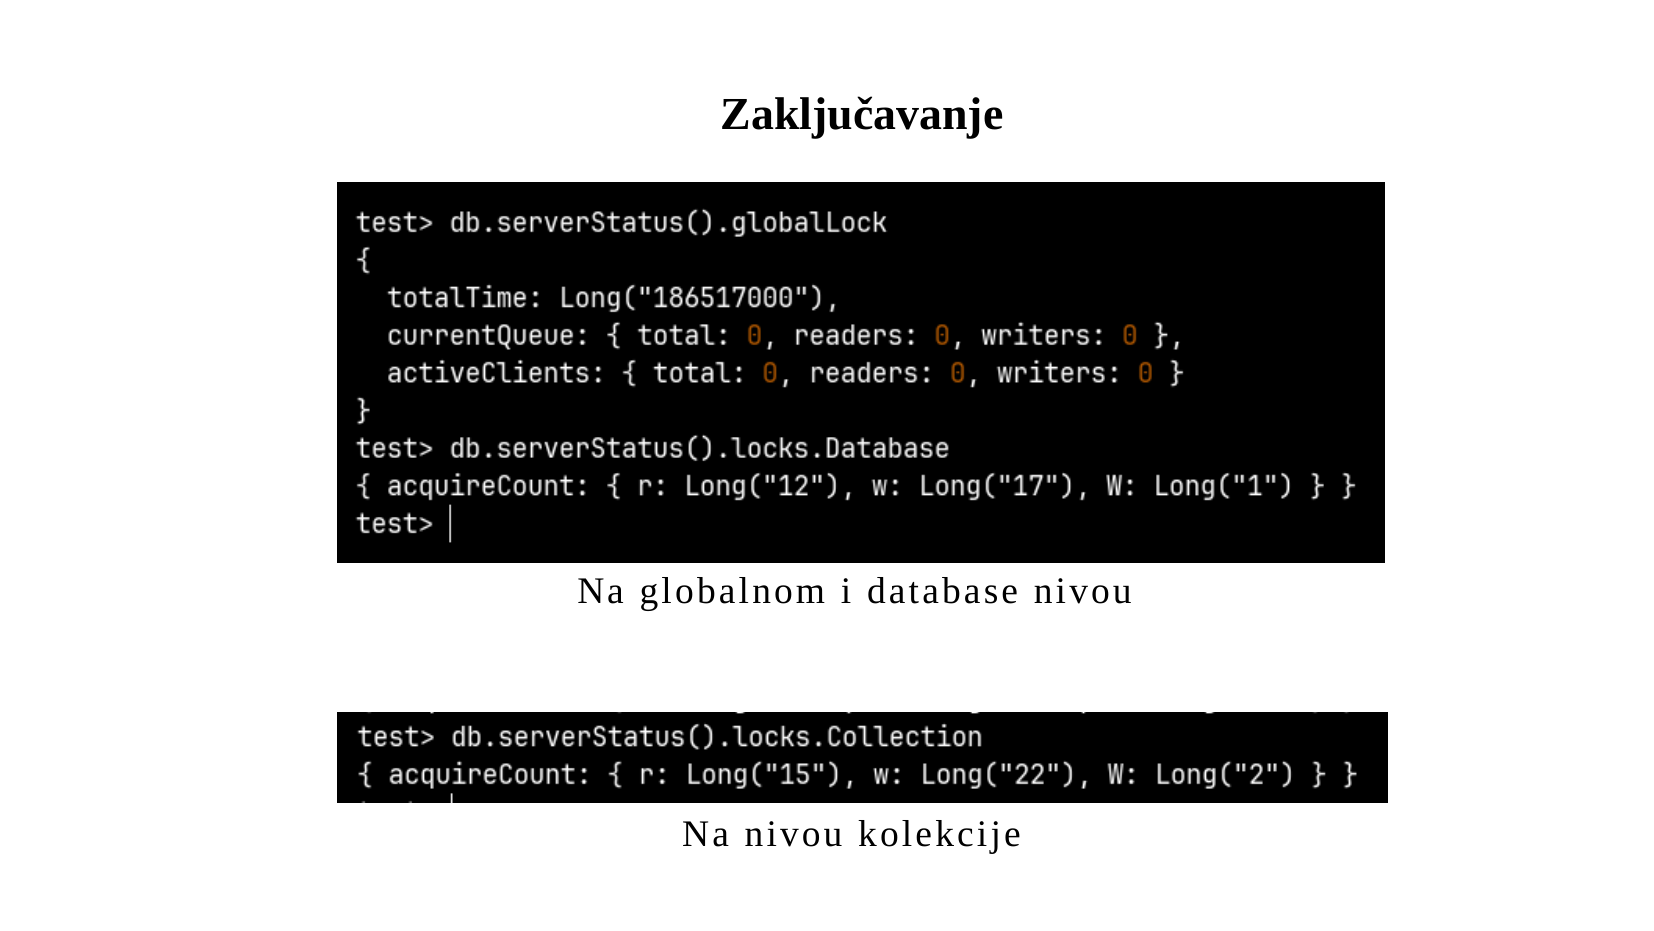

# Zaključavanje
Na globalnom i database nivou
Na nivou kolekcije